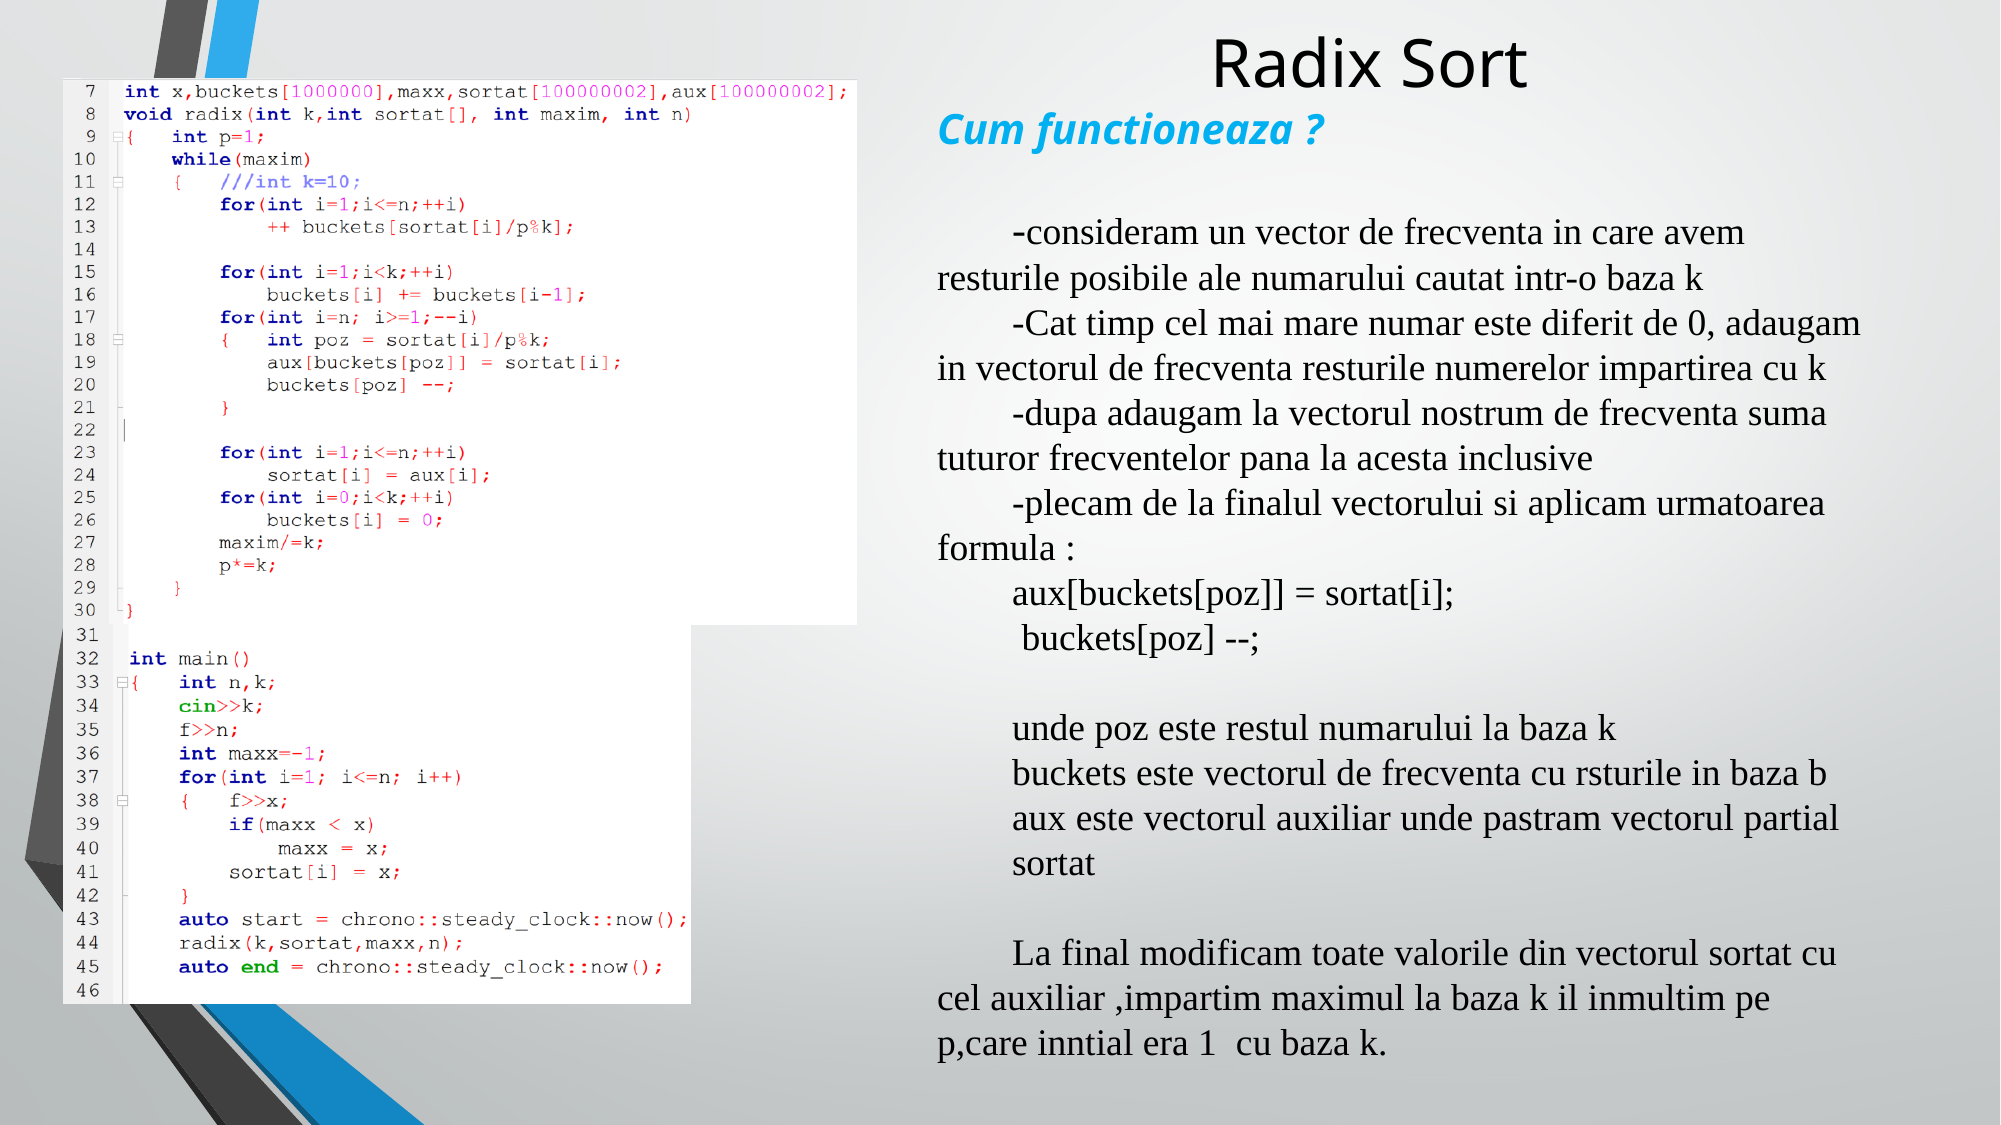

# Radix Sort
Cum functioneaza ?
	-consideram un vector de frecventa in care avem resturile posibile ale numarului cautat intr-o baza k
	-Cat timp cel mai mare numar este diferit de 0, adaugam in vectorul de frecventa resturile numerelor impartirea cu k
	-dupa adaugam la vectorul nostrum de frecventa suma tuturor frecventelor pana la acesta inclusive
	-plecam de la finalul vectorului si aplicam urmatoarea formula :
	aux[buckets[poz]] = sortat[i];
	 buckets[poz] --;
	unde poz este restul numarului la baza k
	buckets este vectorul de frecventa cu rsturile in baza b
	aux este vectorul auxiliar unde pastram vectorul partial 	sortat
	La final modificam toate valorile din vectorul sortat cu cel auxiliar ,impartim maximul la baza k il inmultim pe p,care inntial era 1 cu baza k.